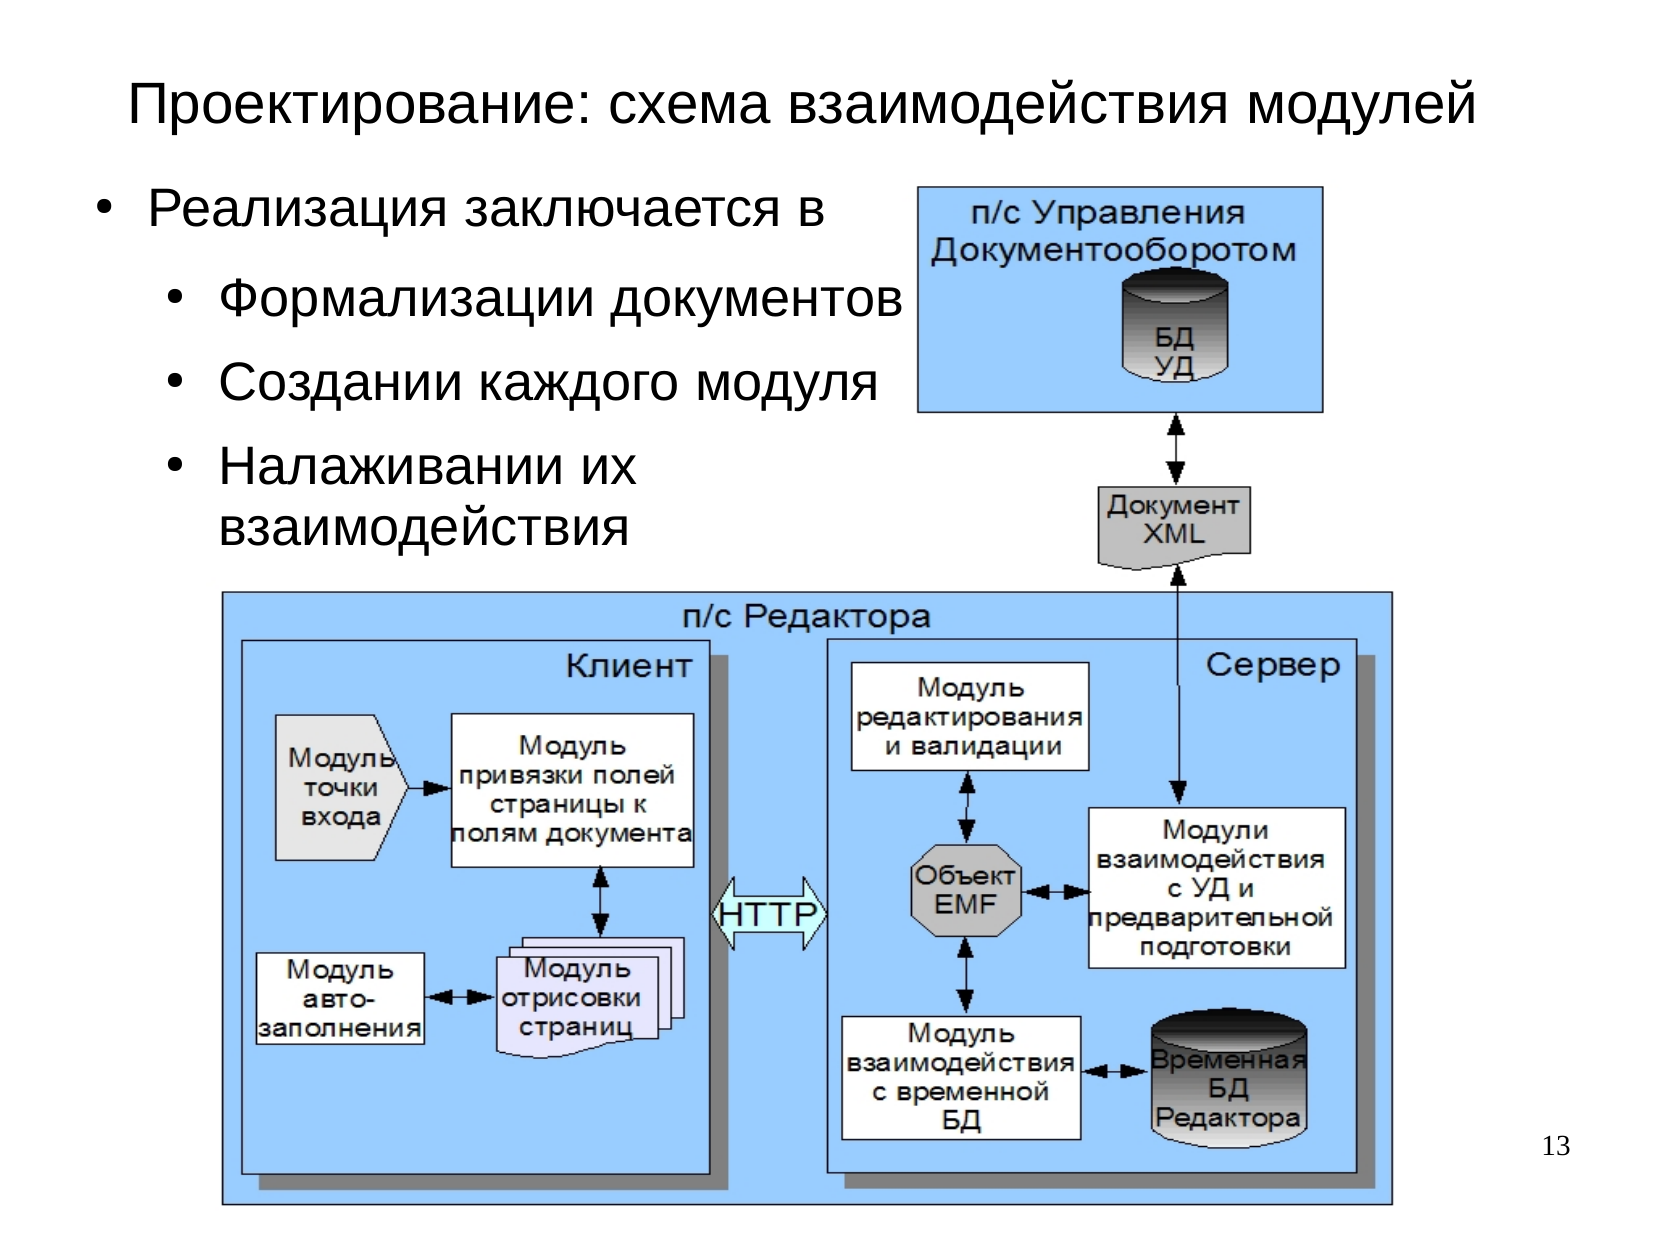

# Проектирование: схема взаимодействия модулей
Реализация заключается в
Формализации документов
Создании каждого модуля
Налаживании их взаимодействия
13